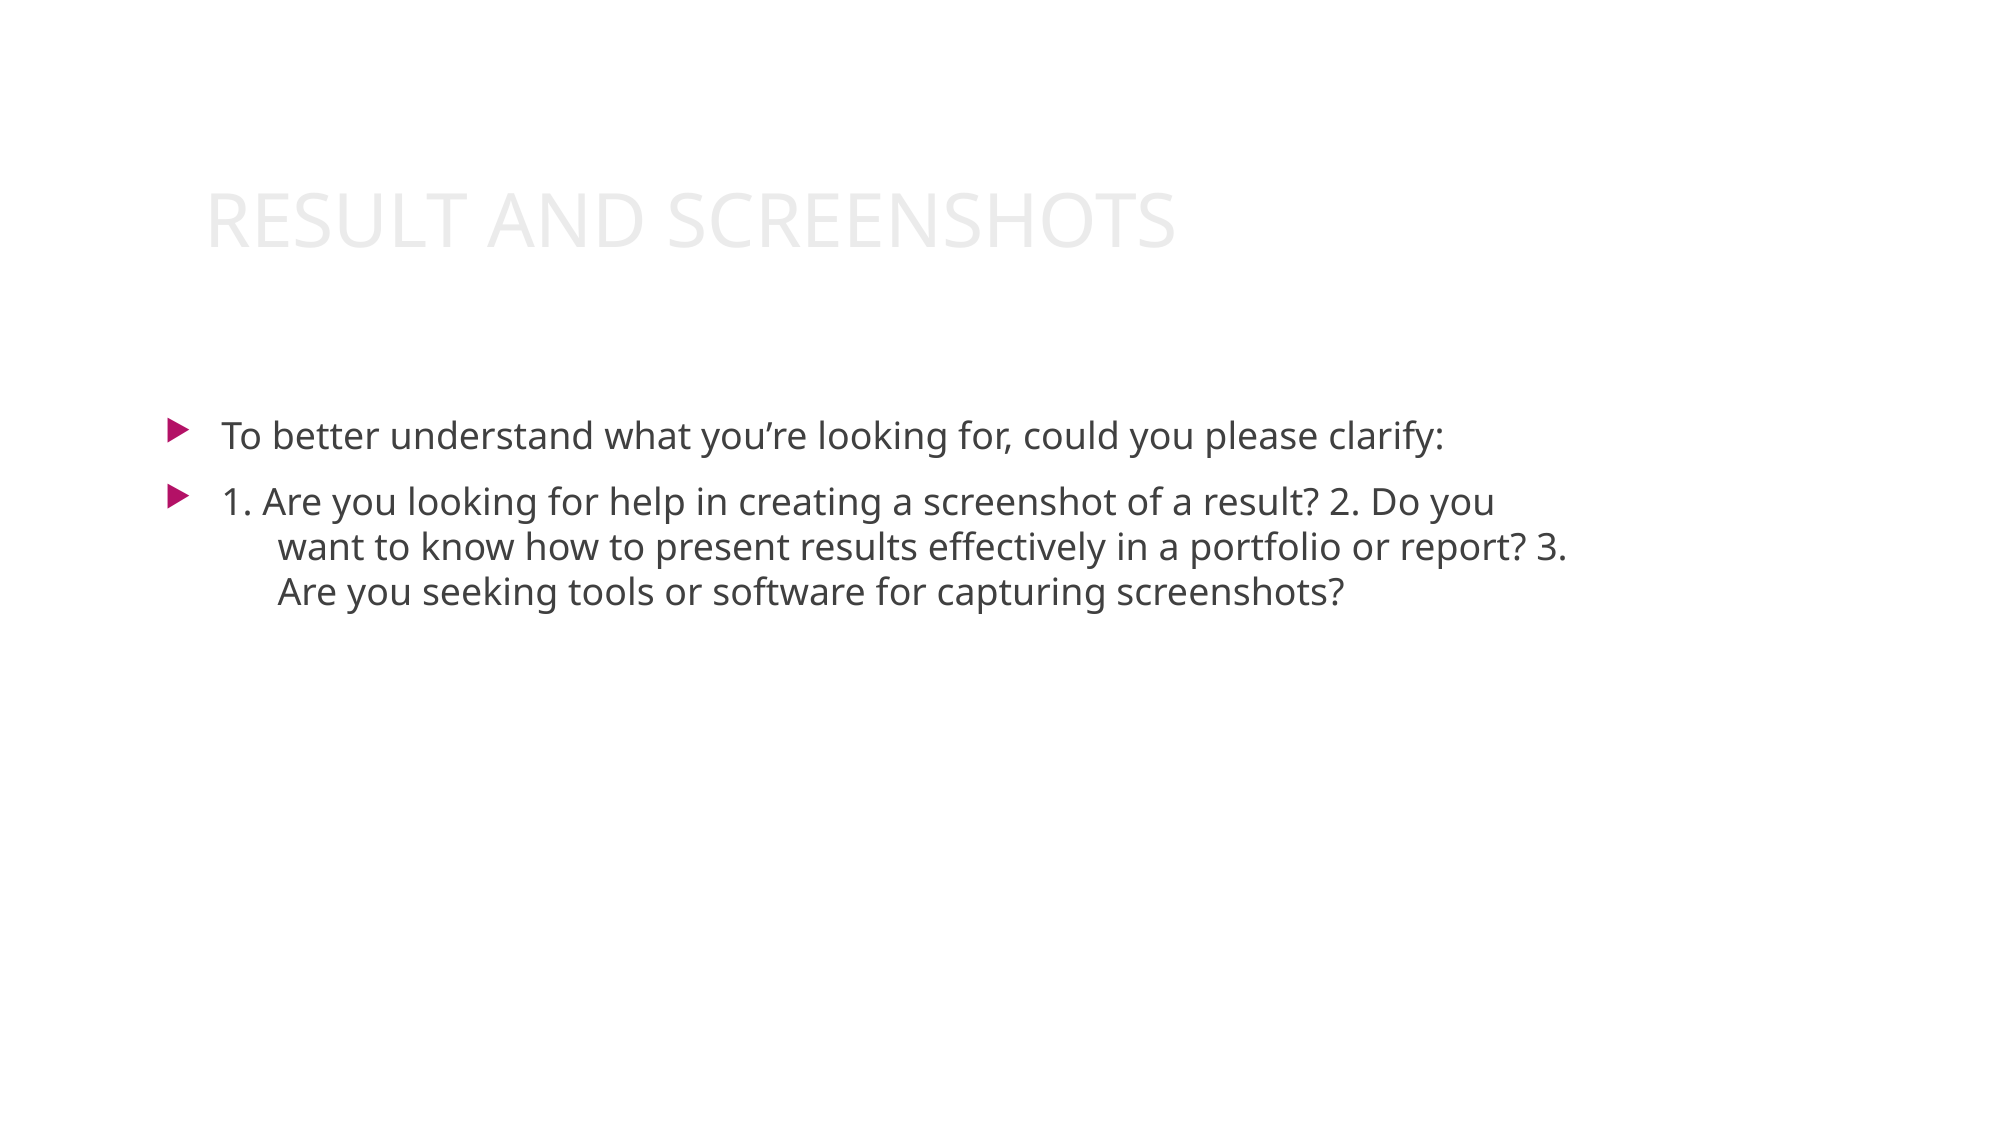

# RESULT AND SCREENSHOTS
To better understand what you’re looking for, could you please clarify:
1. Are you looking for help in creating a screenshot of a result? 2. Do you want to know how to present results effectively in a portfolio or report? 3. Are you seeking tools or software for capturing screenshots?